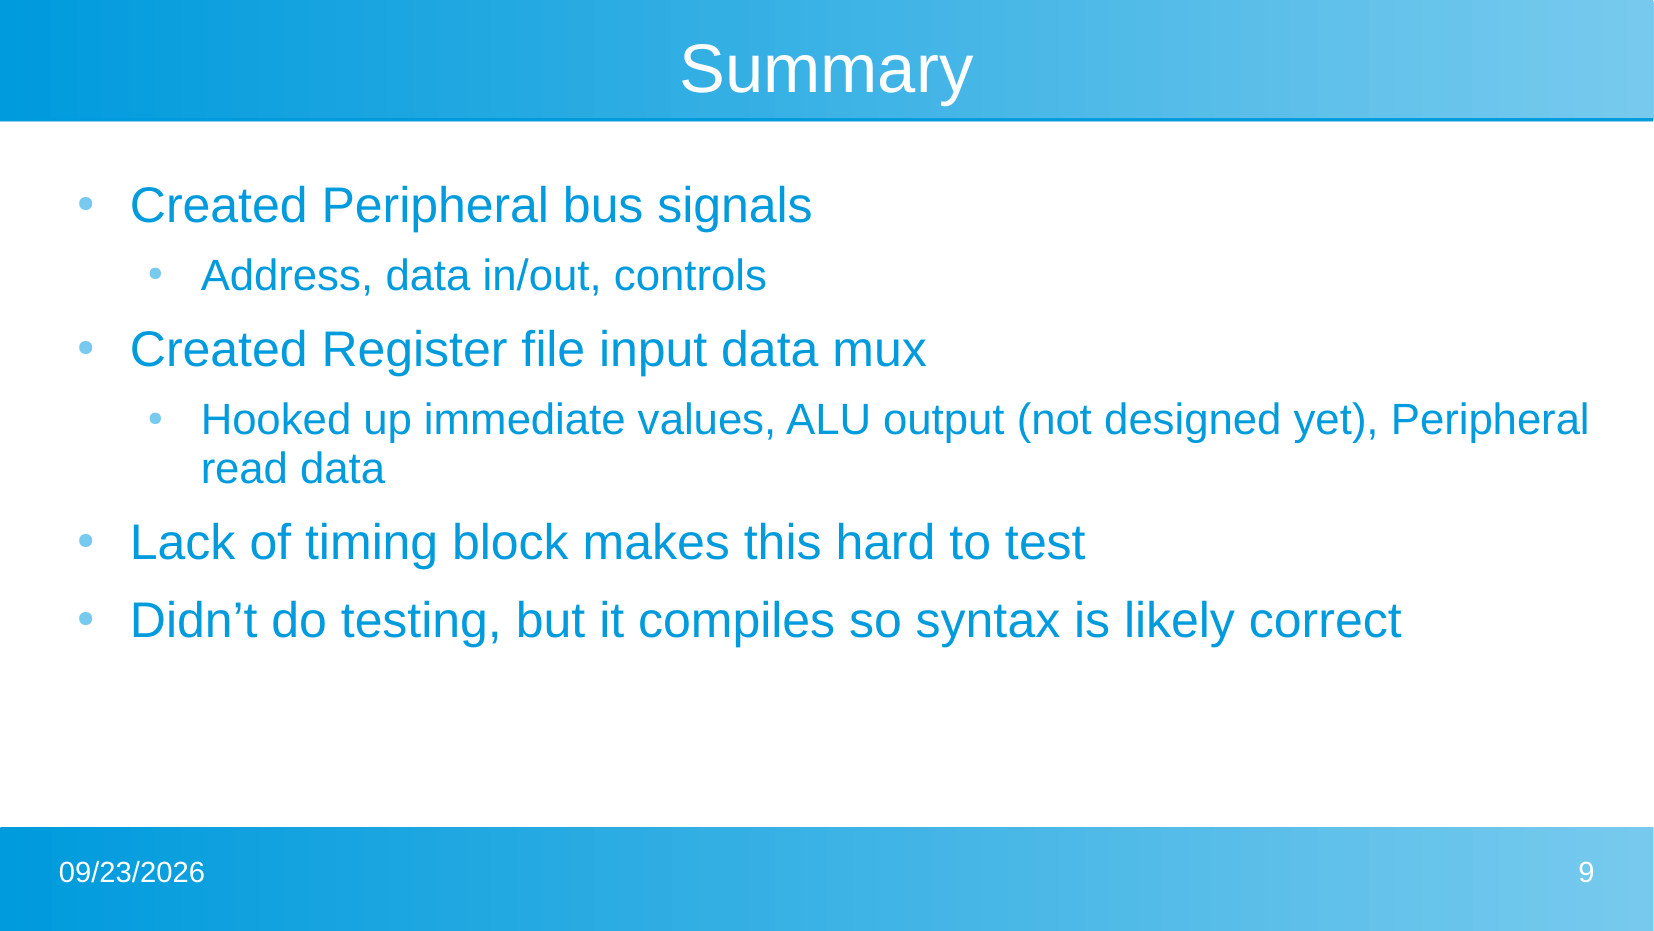

# Summary
Created Peripheral bus signals
Address, data in/out, controls
Created Register file input data mux
Hooked up immediate values, ALU output (not designed yet), Peripheral read data
Lack of timing block makes this hard to test
Didn’t do testing, but it compiles so syntax is likely correct
9